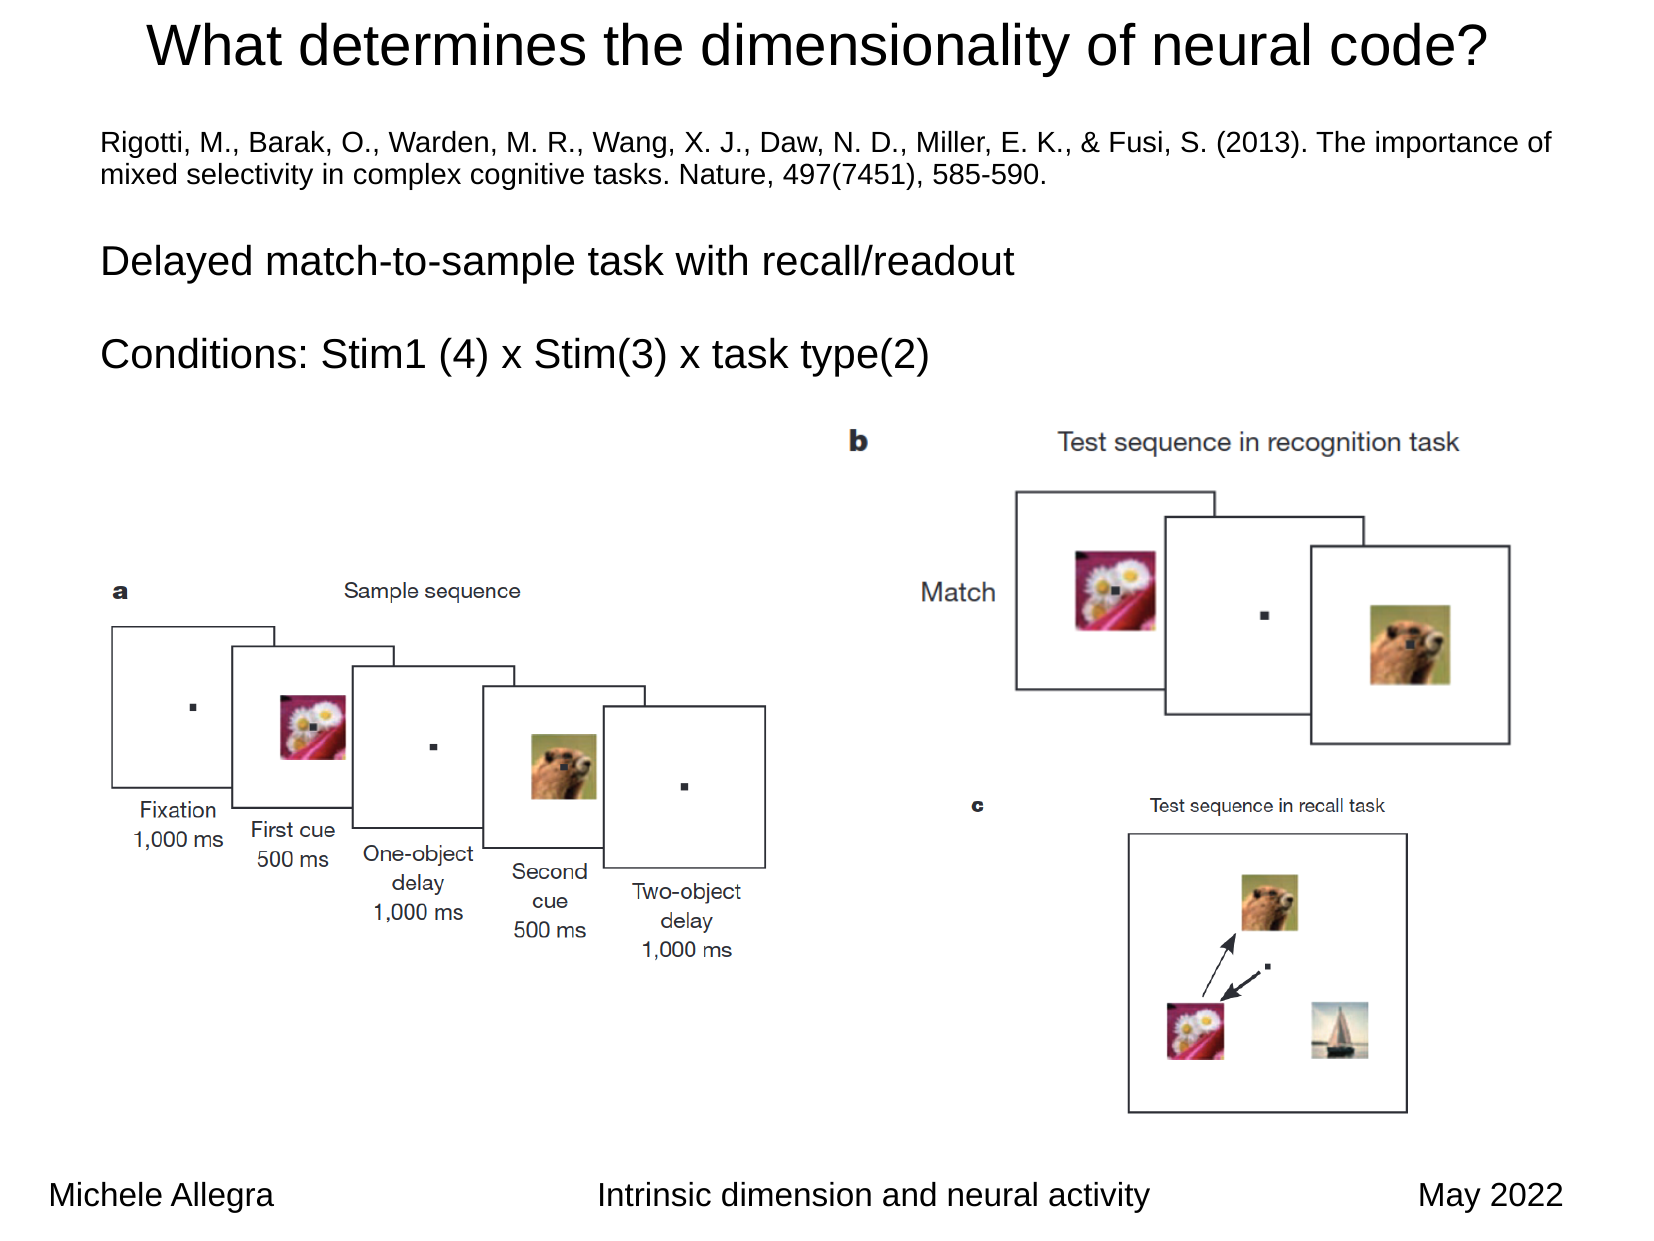

# What determines the dimensionality of neural code?
Rigotti, M., Barak, O., Warden, M. R., Wang, X. J., Daw, N. D., Miller, E. K., & Fusi, S. (2013). The importance of mixed selectivity in complex cognitive tasks. Nature, 497(7451), 585-590.
Delayed match-to-sample task with recall/readout
Conditions: Stim1 (4) x Stim(3) x task type(2)
Michele Allegra Intrinsic dimension and neural activity May 2022